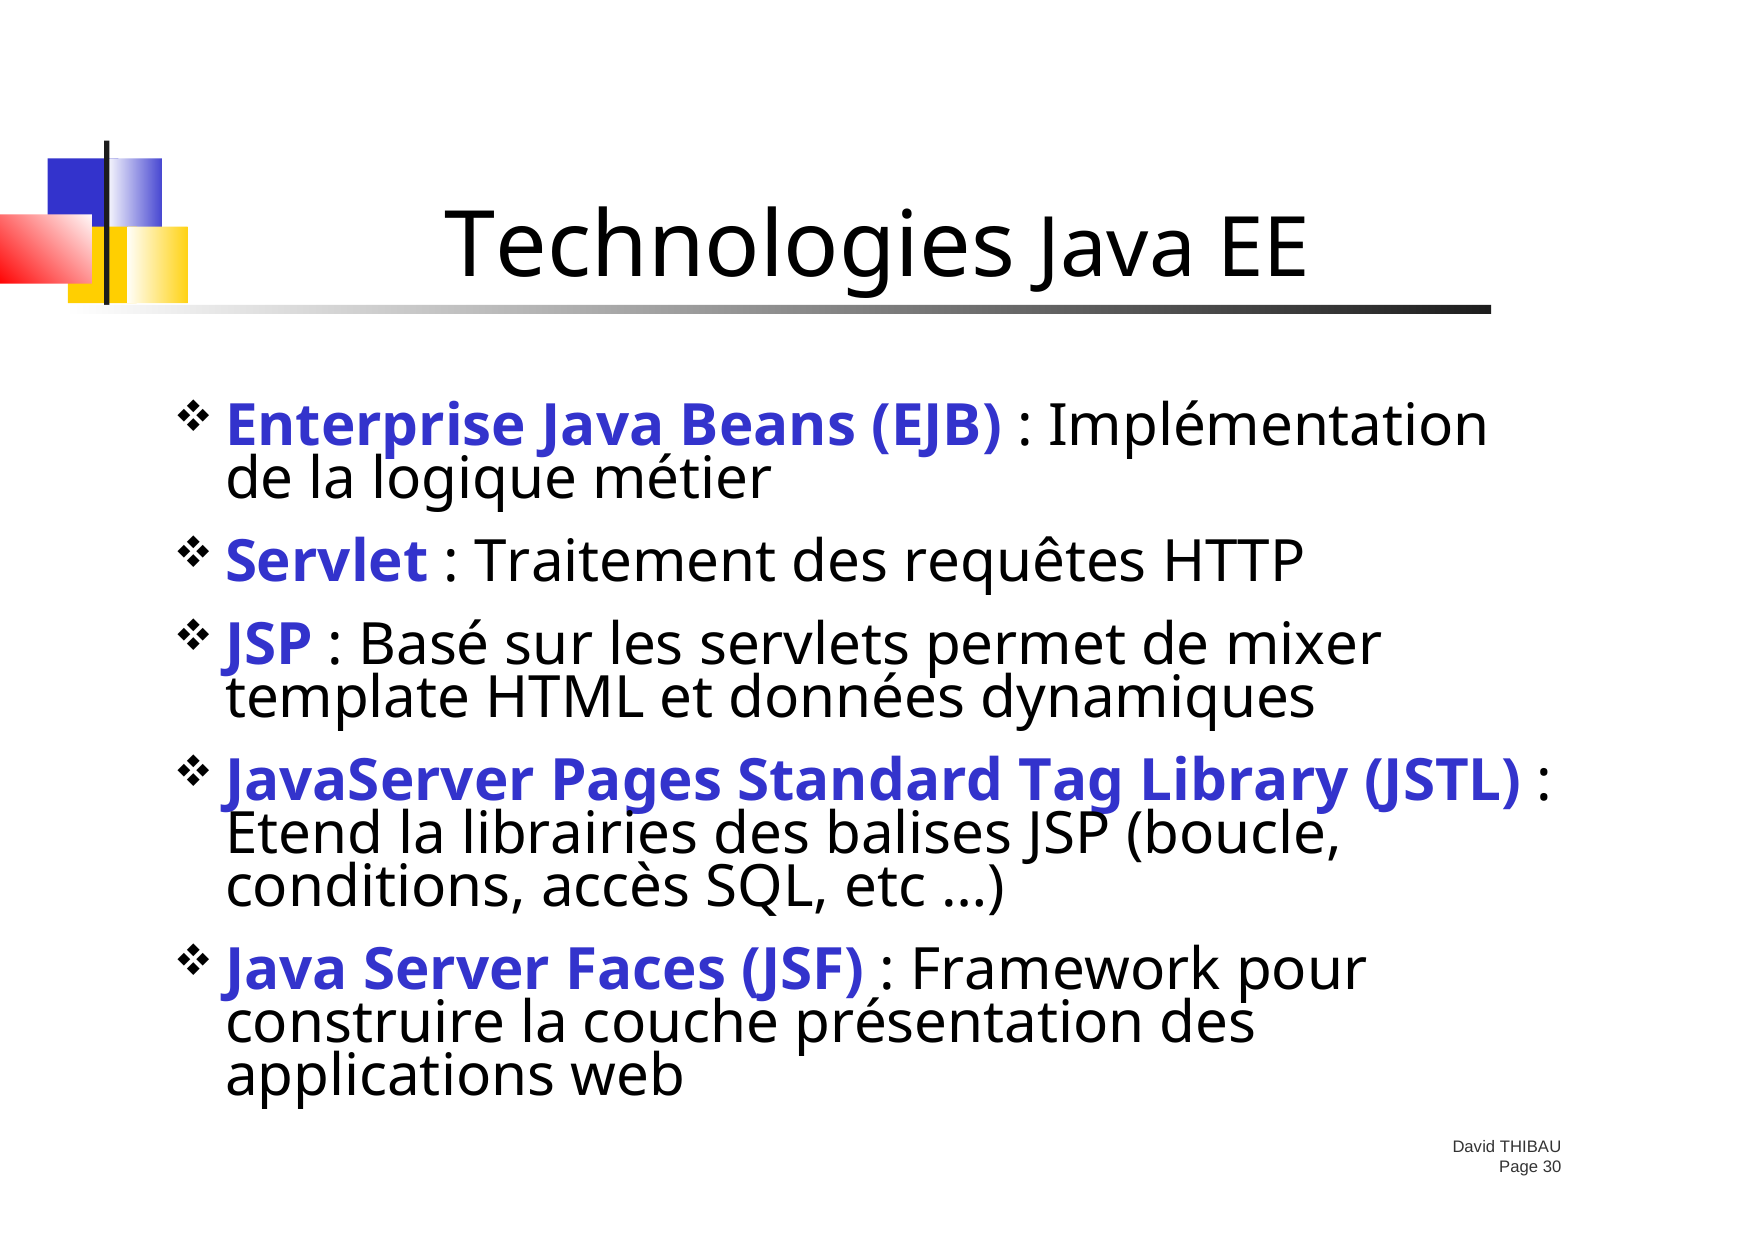

# Technologies Java EE
Enterprise Java Beans (EJB) : Implémentation de la logique métier
Servlet : Traitement des requêtes HTTP
JSP : Basé sur les servlets permet de mixer template HTML et données dynamiques
JavaServer Pages Standard Tag Library (JSTL) : Etend la librairies des balises JSP (boucle, conditions, accès SQL, etc …)
Java Server Faces (JSF) : Framework pour construire la couche présentation des applications web